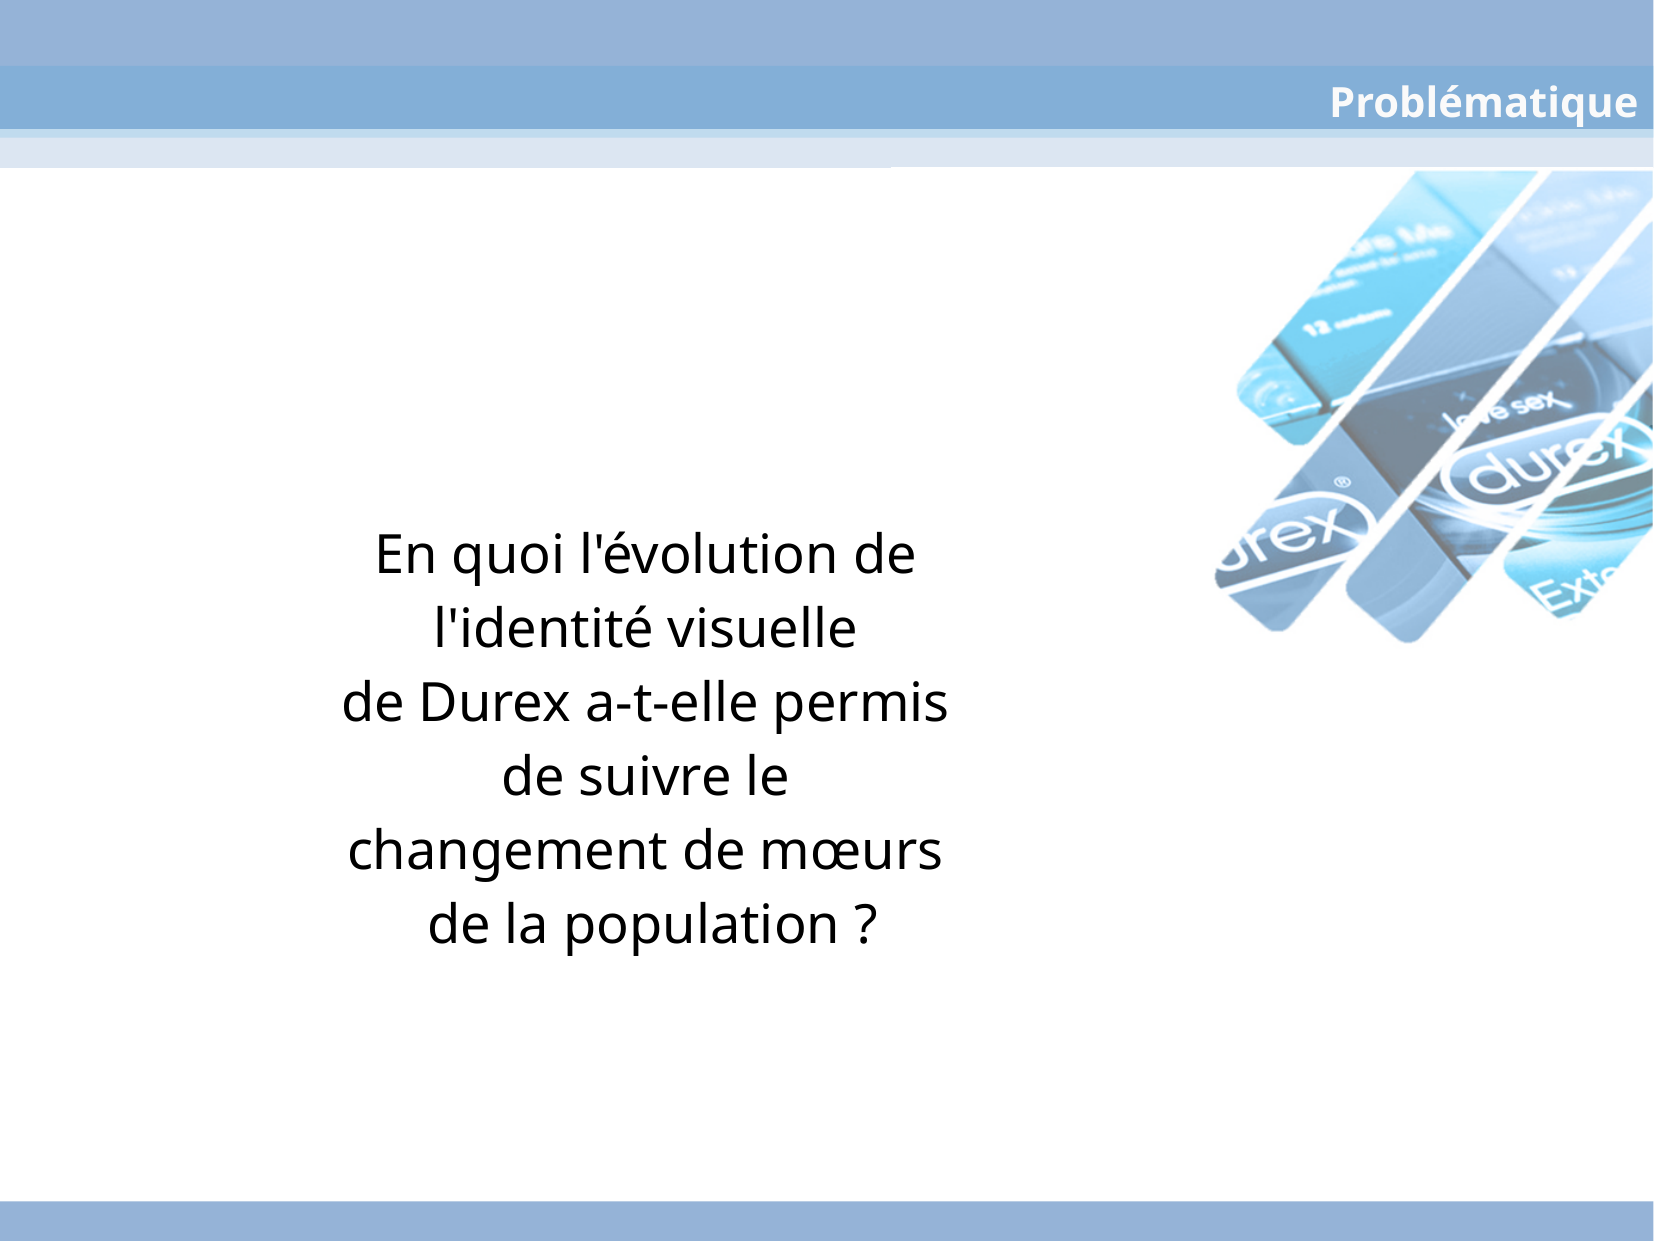

Problématique
En quoi l'évolution de
l'identité visuelle
de Durex a-t-elle permis
de suivre le
changement de mœurs
de la population ?